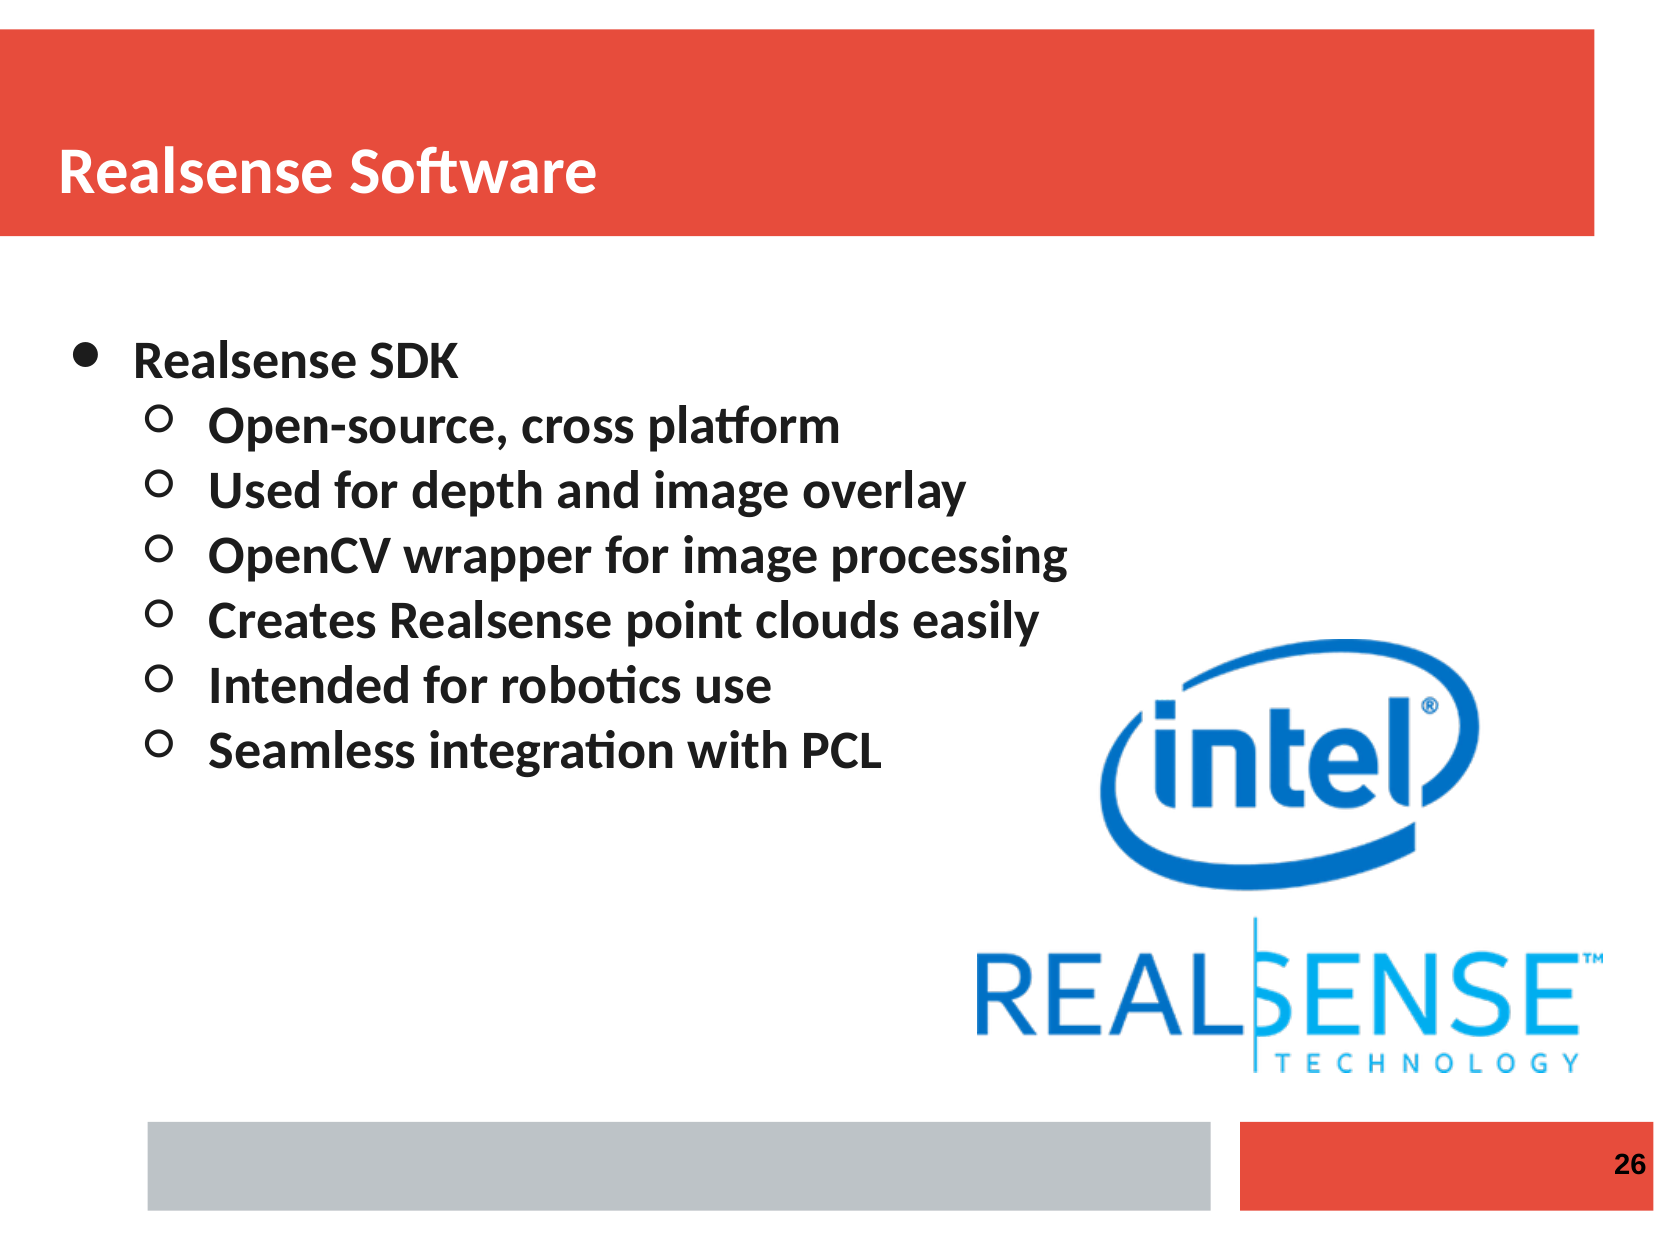

Realsense Software
Realsense SDK
Open-source, cross platform
Used for depth and image overlay
OpenCV wrapper for image processing
Creates Realsense point clouds easily
Intended for robotics use
Seamless integration with PCL